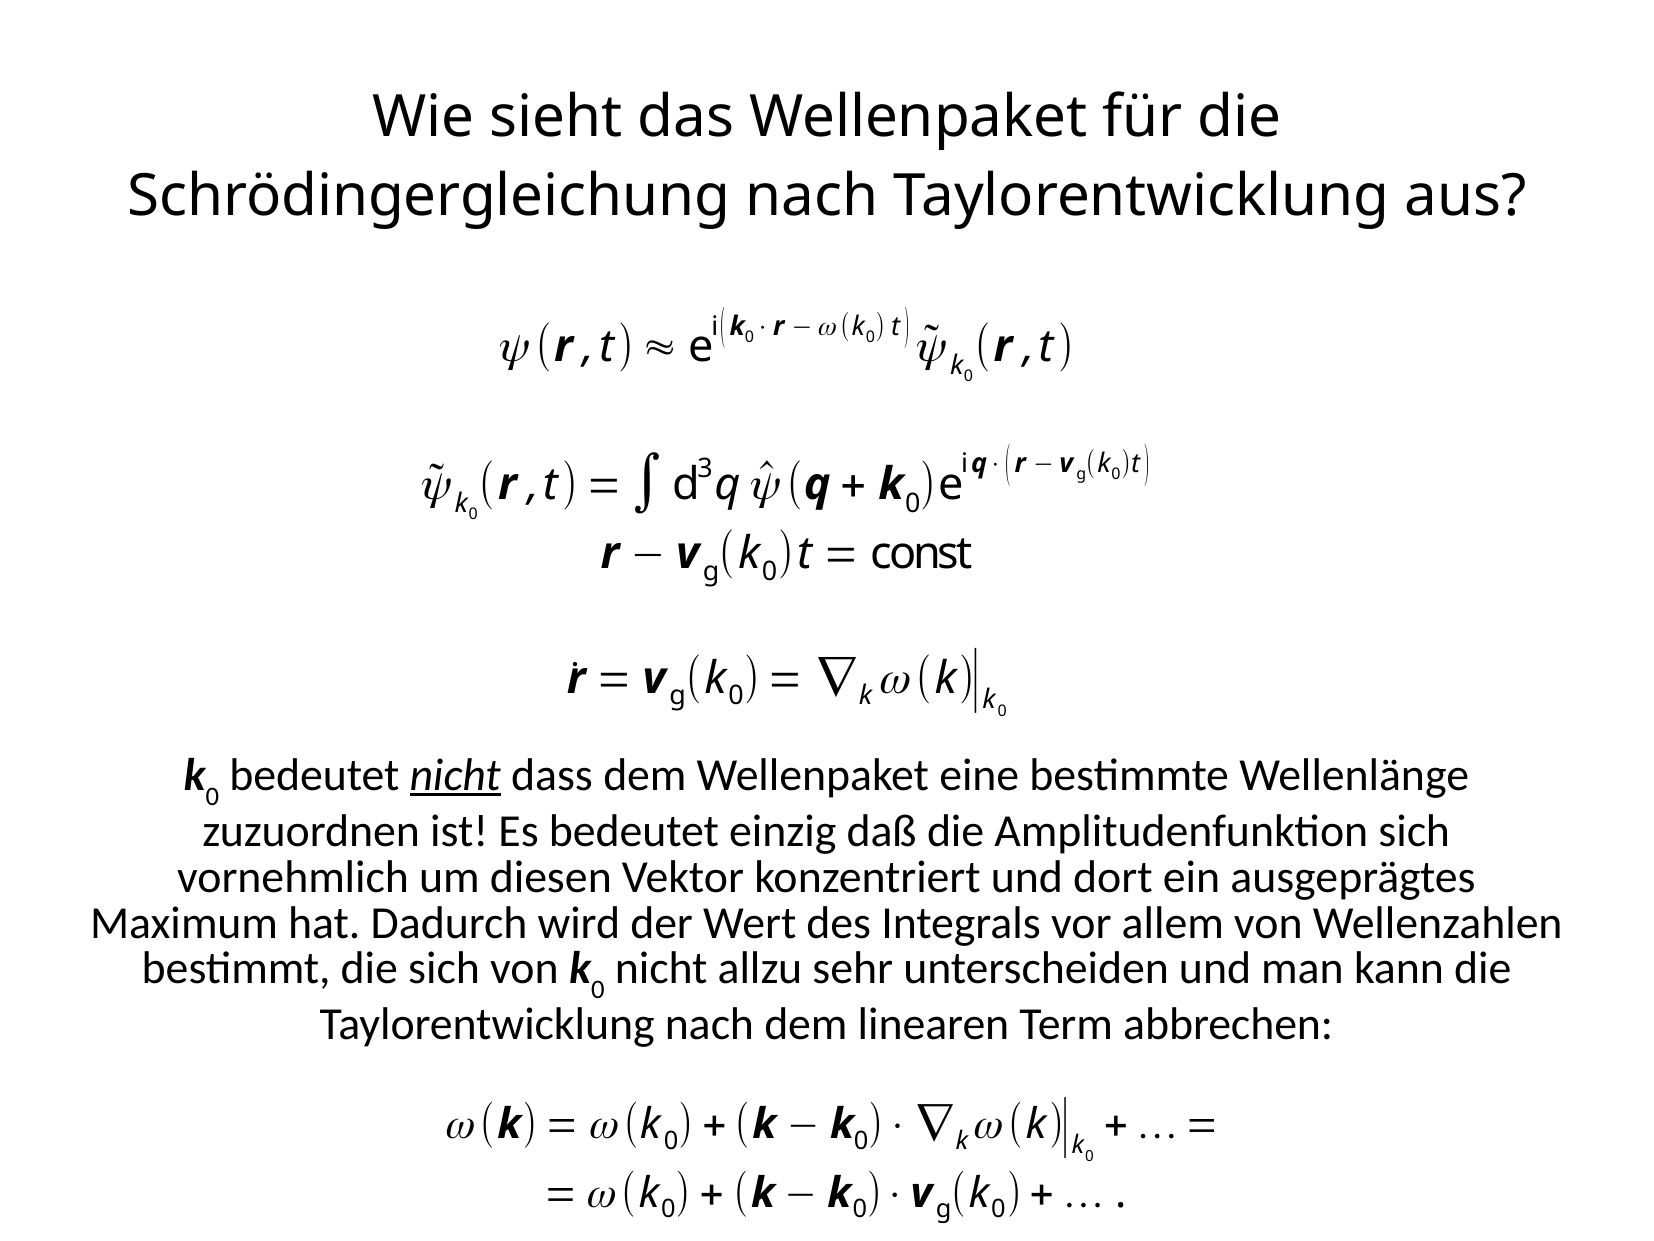

# Wie sieht das Wellenpaket für die Schrödingergleichung nach Taylorentwicklung aus?
k0 bedeutet nicht dass dem Wellenpaket eine bestimmte Wellenlänge zuzuordnen ist! Es bedeutet einzig daß die Amplitudenfunktion sich vornehmlich um diesen Vektor konzentriert und dort ein ausgeprägtes Maximum hat. Dadurch wird der Wert des Integrals vor allem von Wellenzahlen bestimmt, die sich von k0 nicht allzu sehr unterscheiden und man kann die Taylorentwicklung nach dem linearen Term abbrechen: